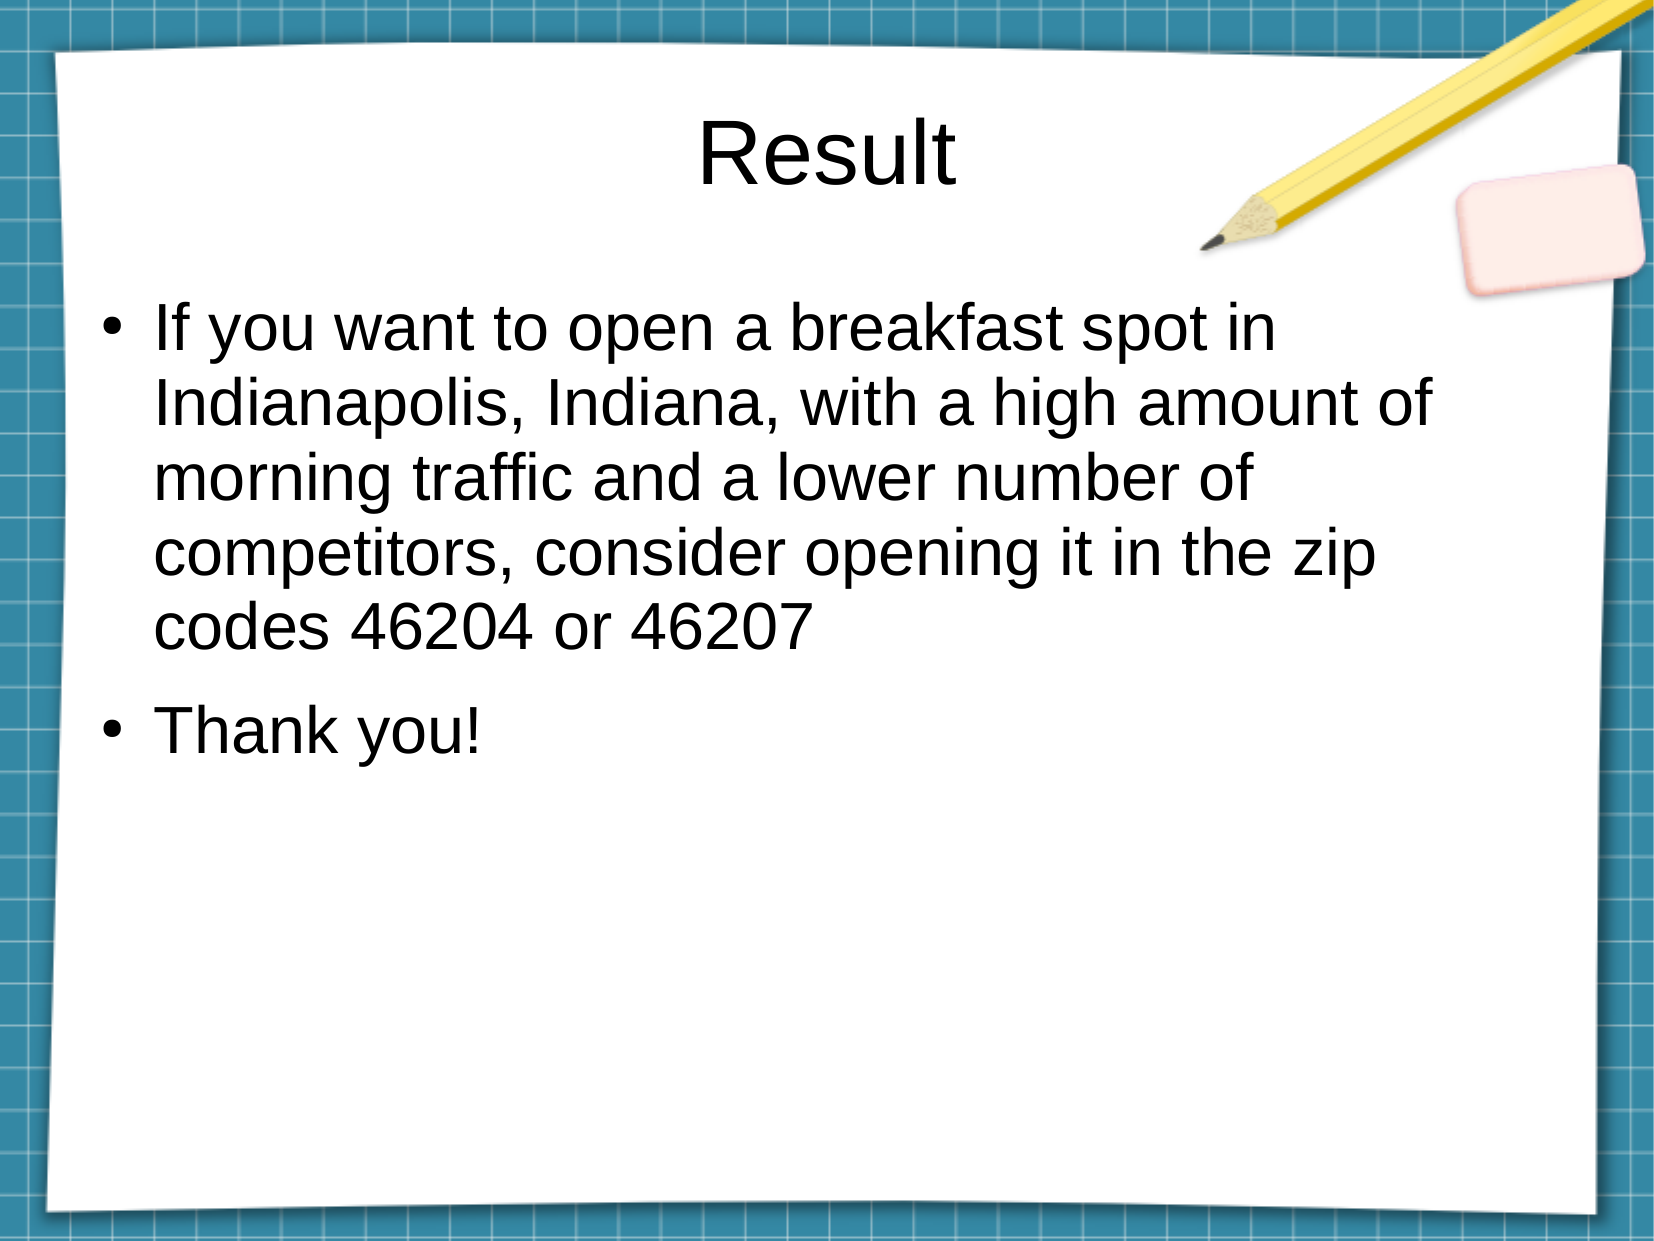

# Result
If you want to open a breakfast spot in Indianapolis, Indiana, with a high amount of morning traffic and a lower number of competitors, consider opening it in the zip codes 46204 or 46207
Thank you!